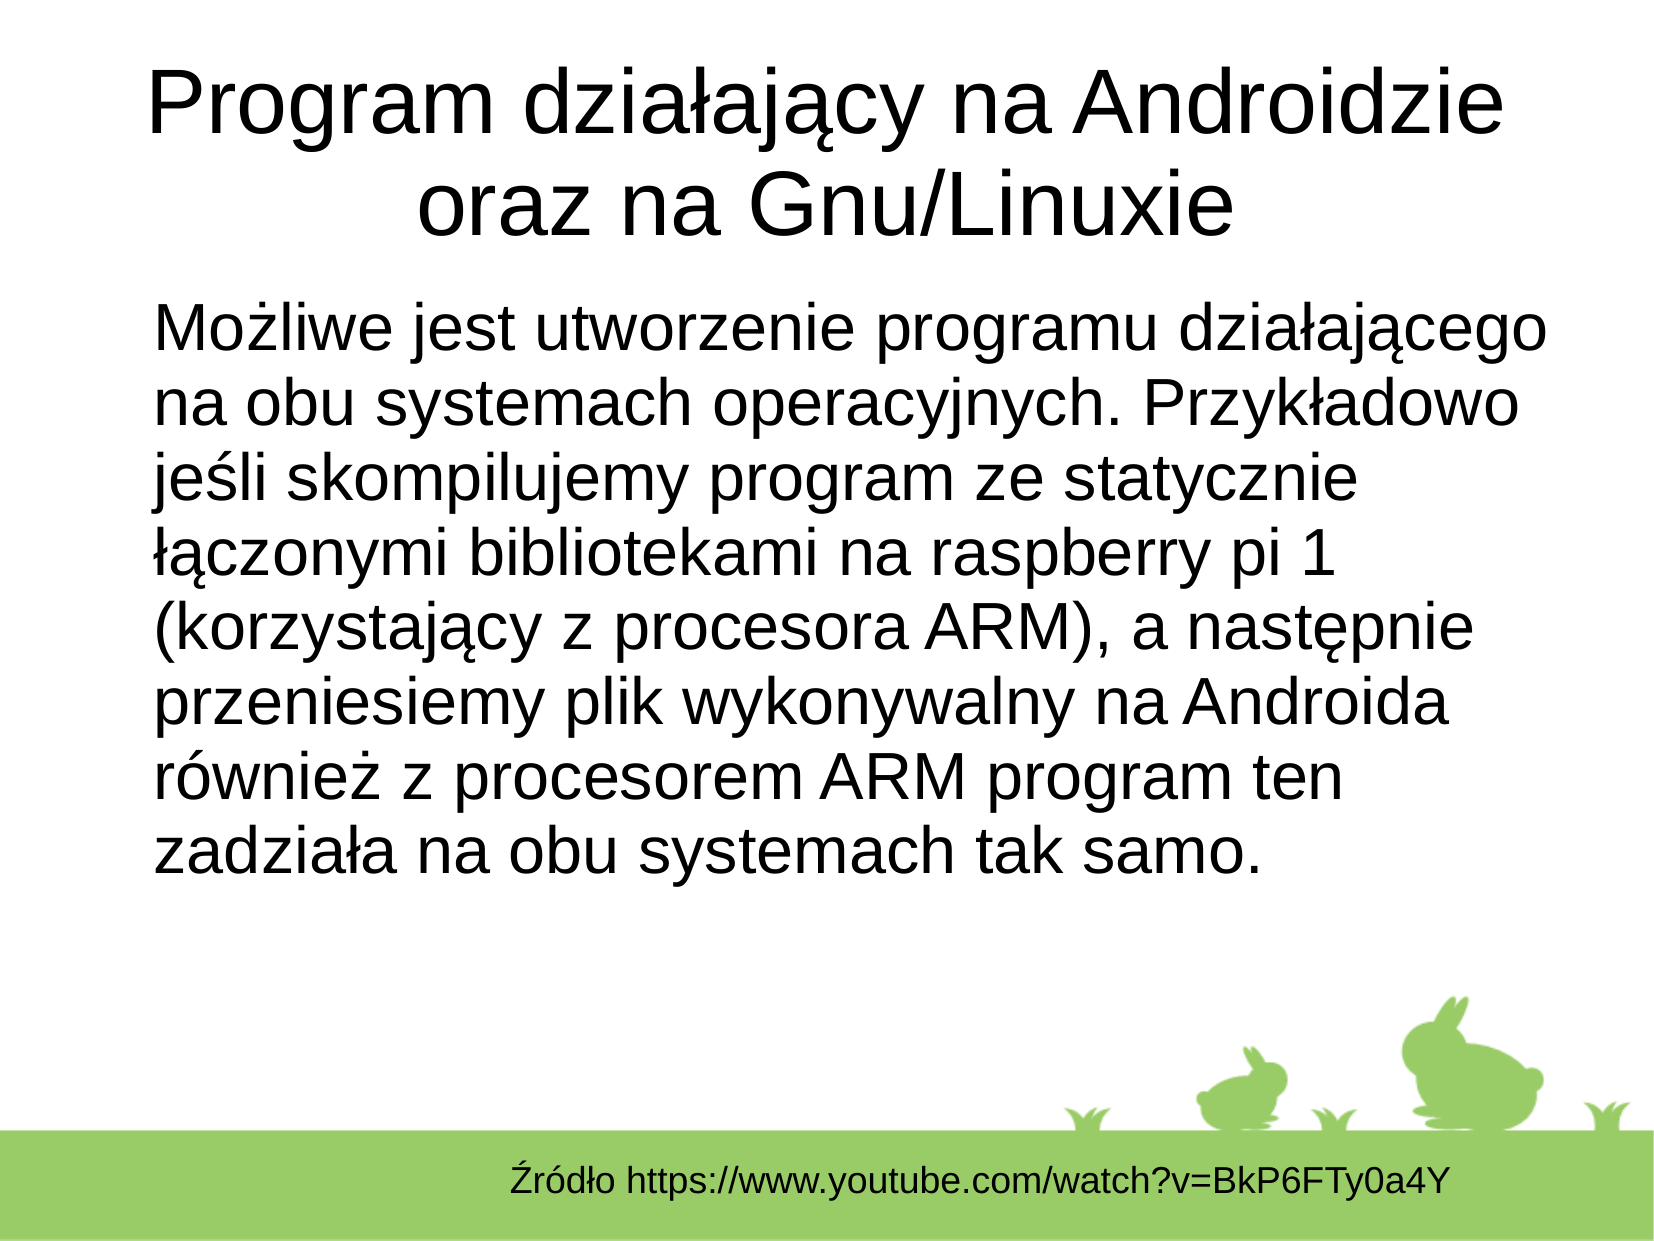

# Program działający na Androidzie oraz na Gnu/Linuxie
Możliwe jest utworzenie programu działającego na obu systemach operacyjnych. Przykładowo jeśli skompilujemy program ze statycznie łączonymi bibliotekami na raspberry pi 1 (korzystający z procesora ARM), a następnie przeniesiemy plik wykonywalny na Androida również z procesorem ARM program ten zadziała na obu systemach tak samo.
Źródło https://www.youtube.com/watch?v=BkP6FTy0a4Y